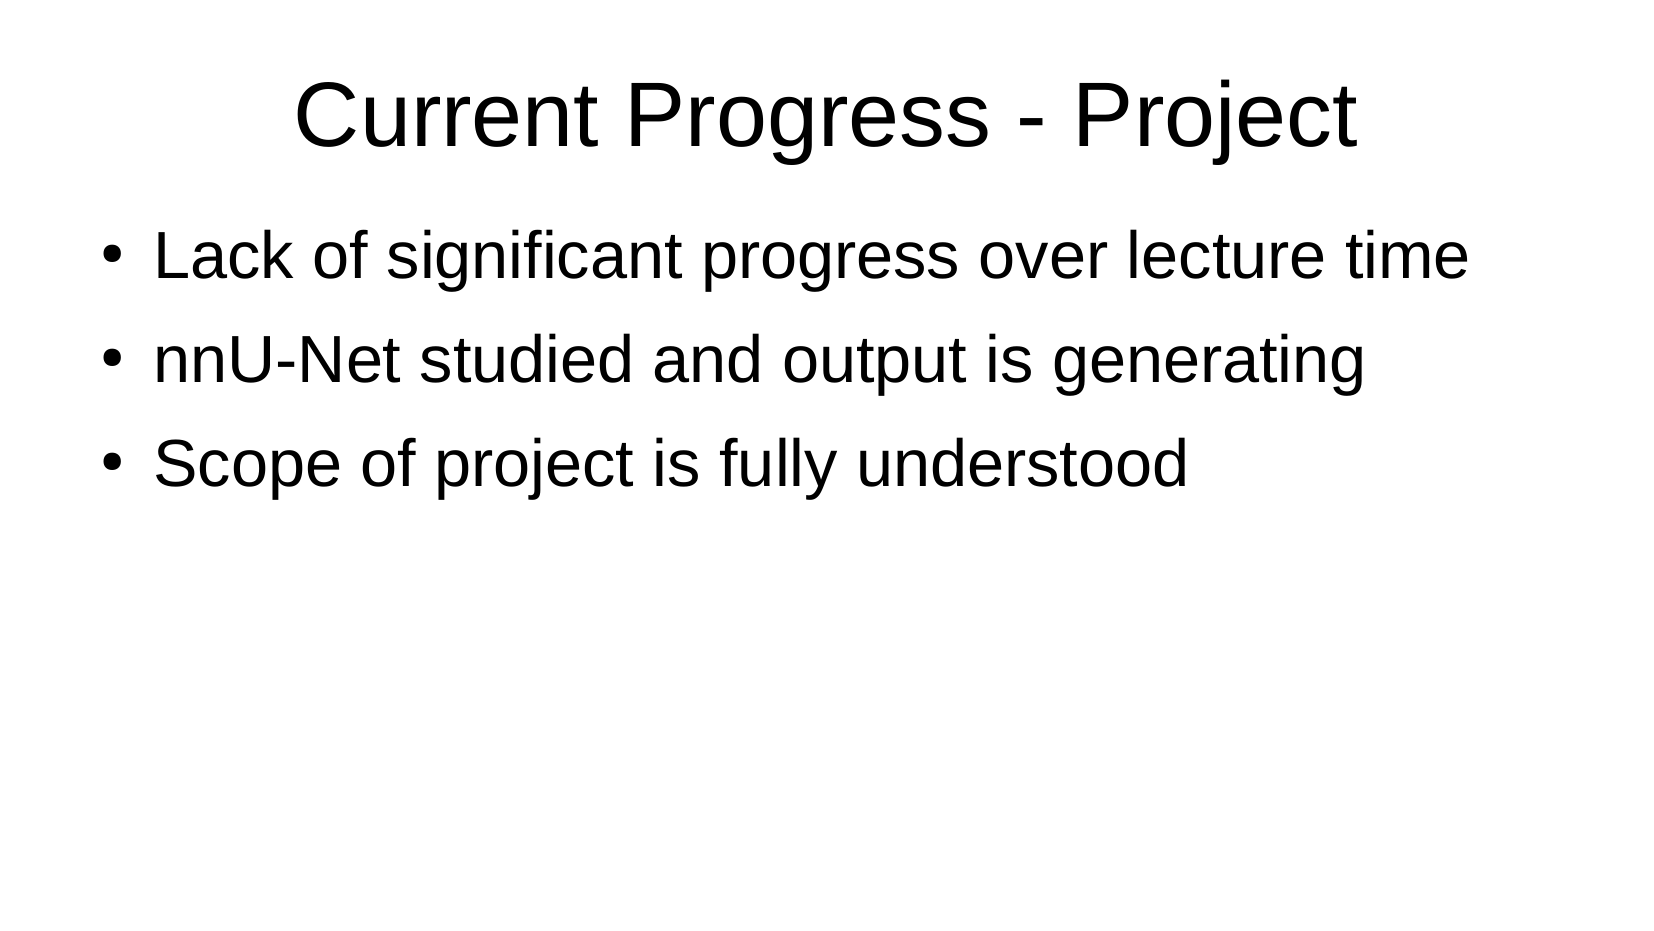

# Current Progress - Project
Lack of significant progress over lecture time
nnU-Net studied and output is generating
Scope of project is fully understood